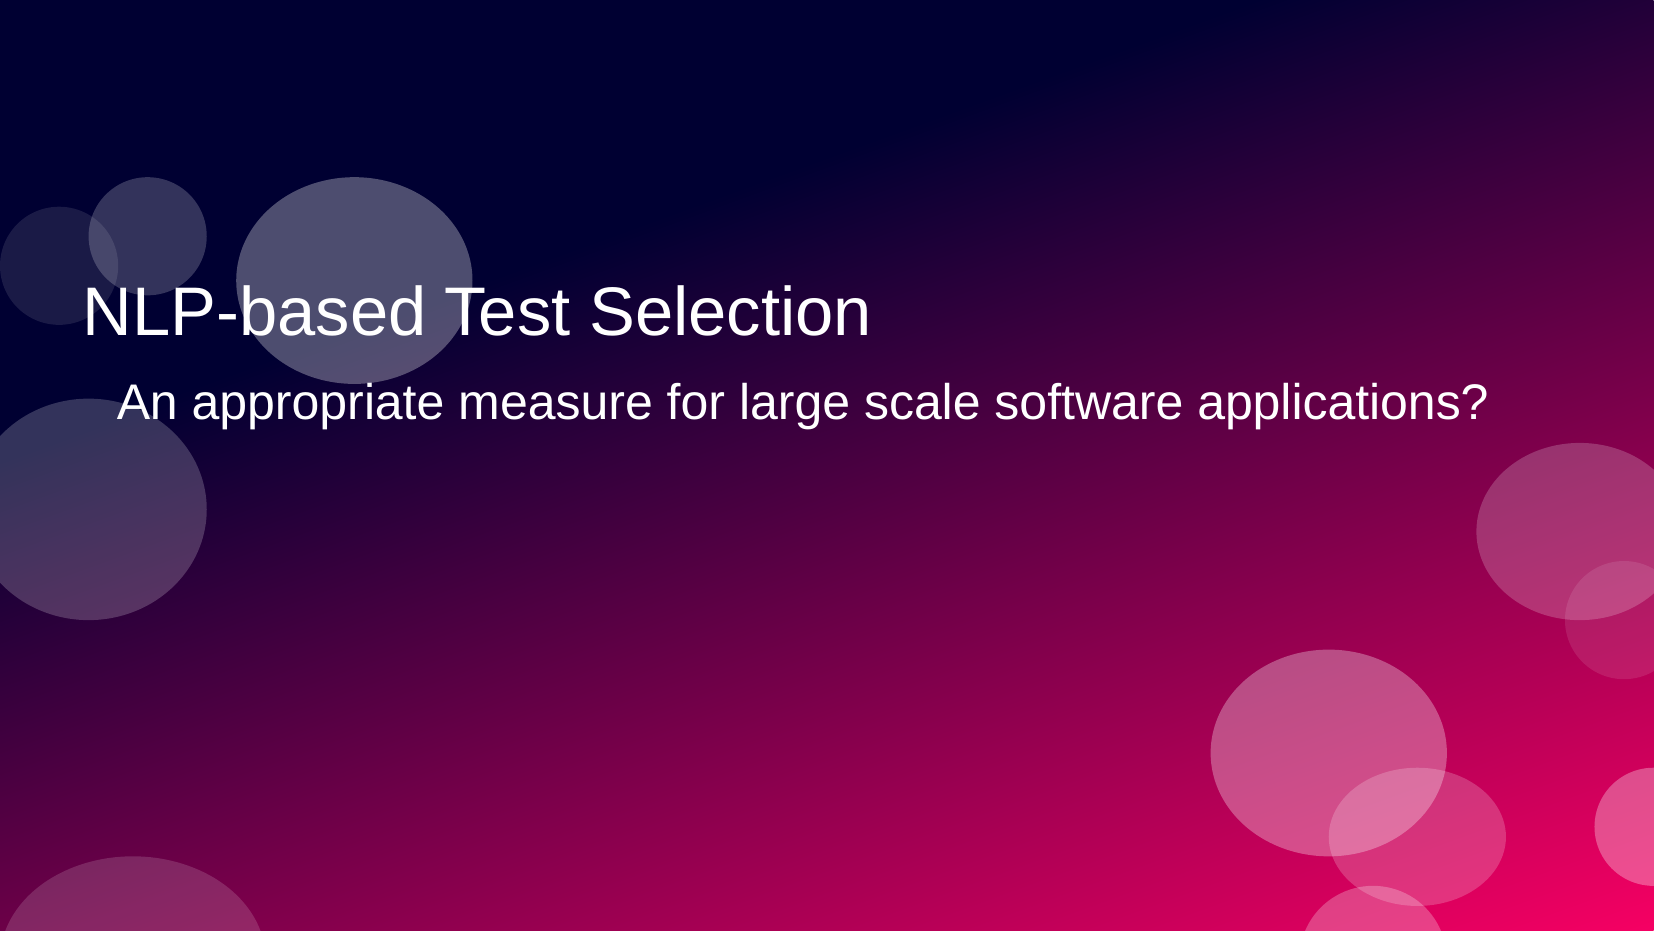

# NLP-based Test Selection
An appropriate measure for large scale software applications?